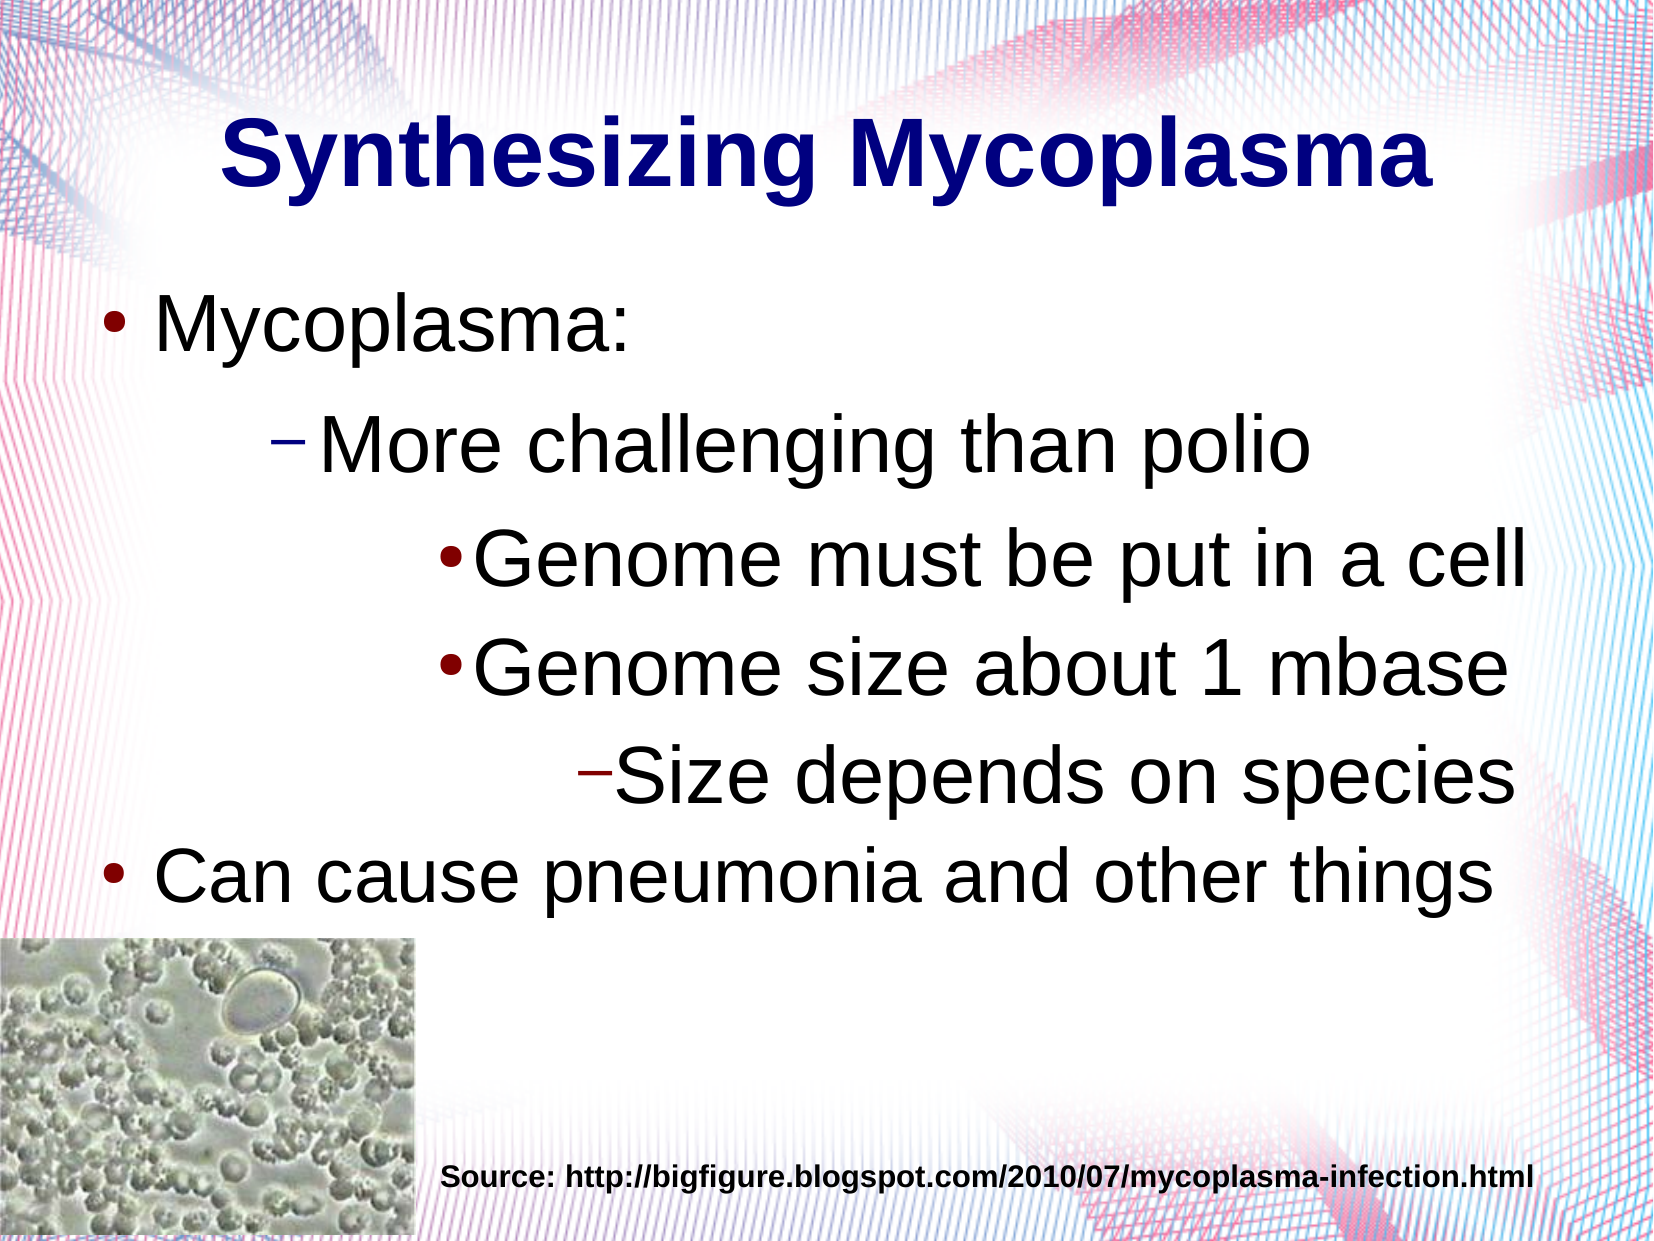

# Synthesizing Mycoplasma
Mycoplasma:
More challenging than polio
Genome must be put in a cell
Genome size about 1 mbase
Size depends on species
Can cause pneumonia and other things
Source: http://bigfigure.blogspot.com/2010/07/mycoplasma-infection.html